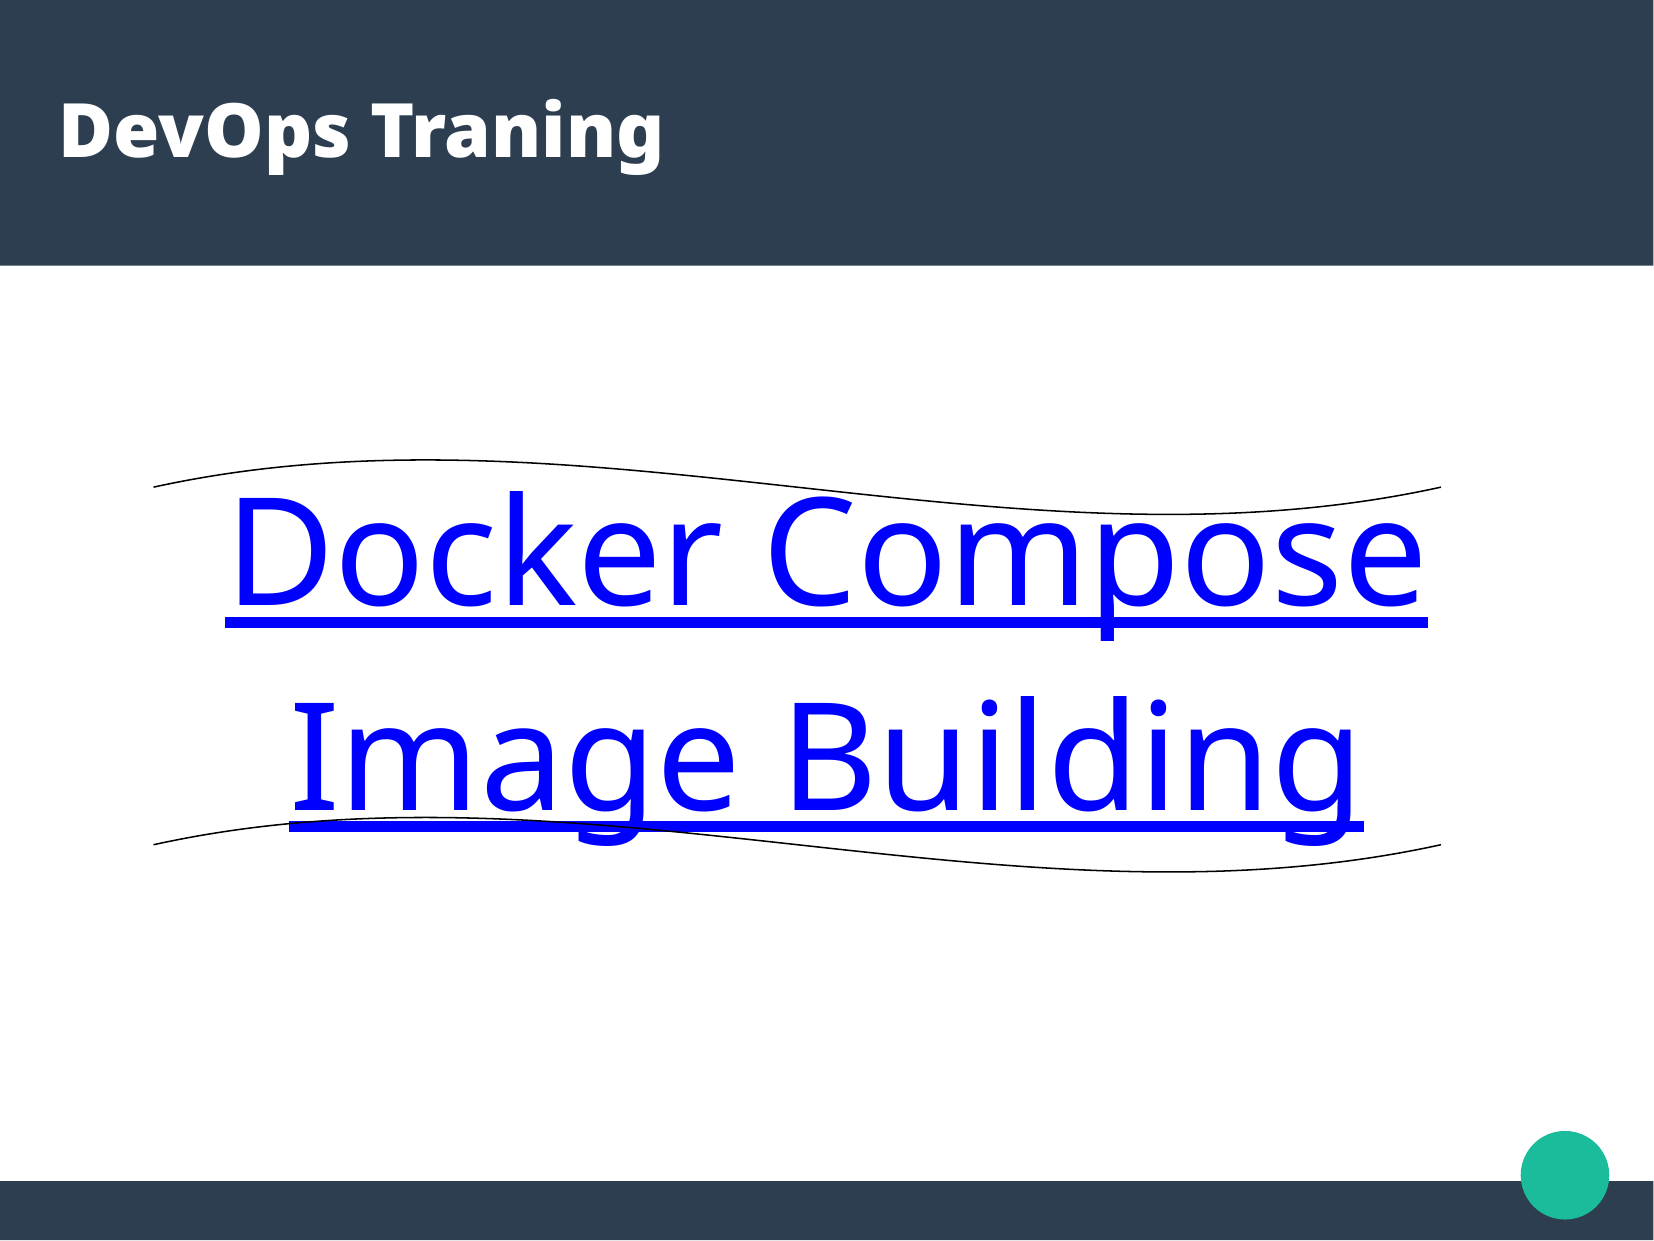

# DevOps Traning
Docker Compose
Image Building